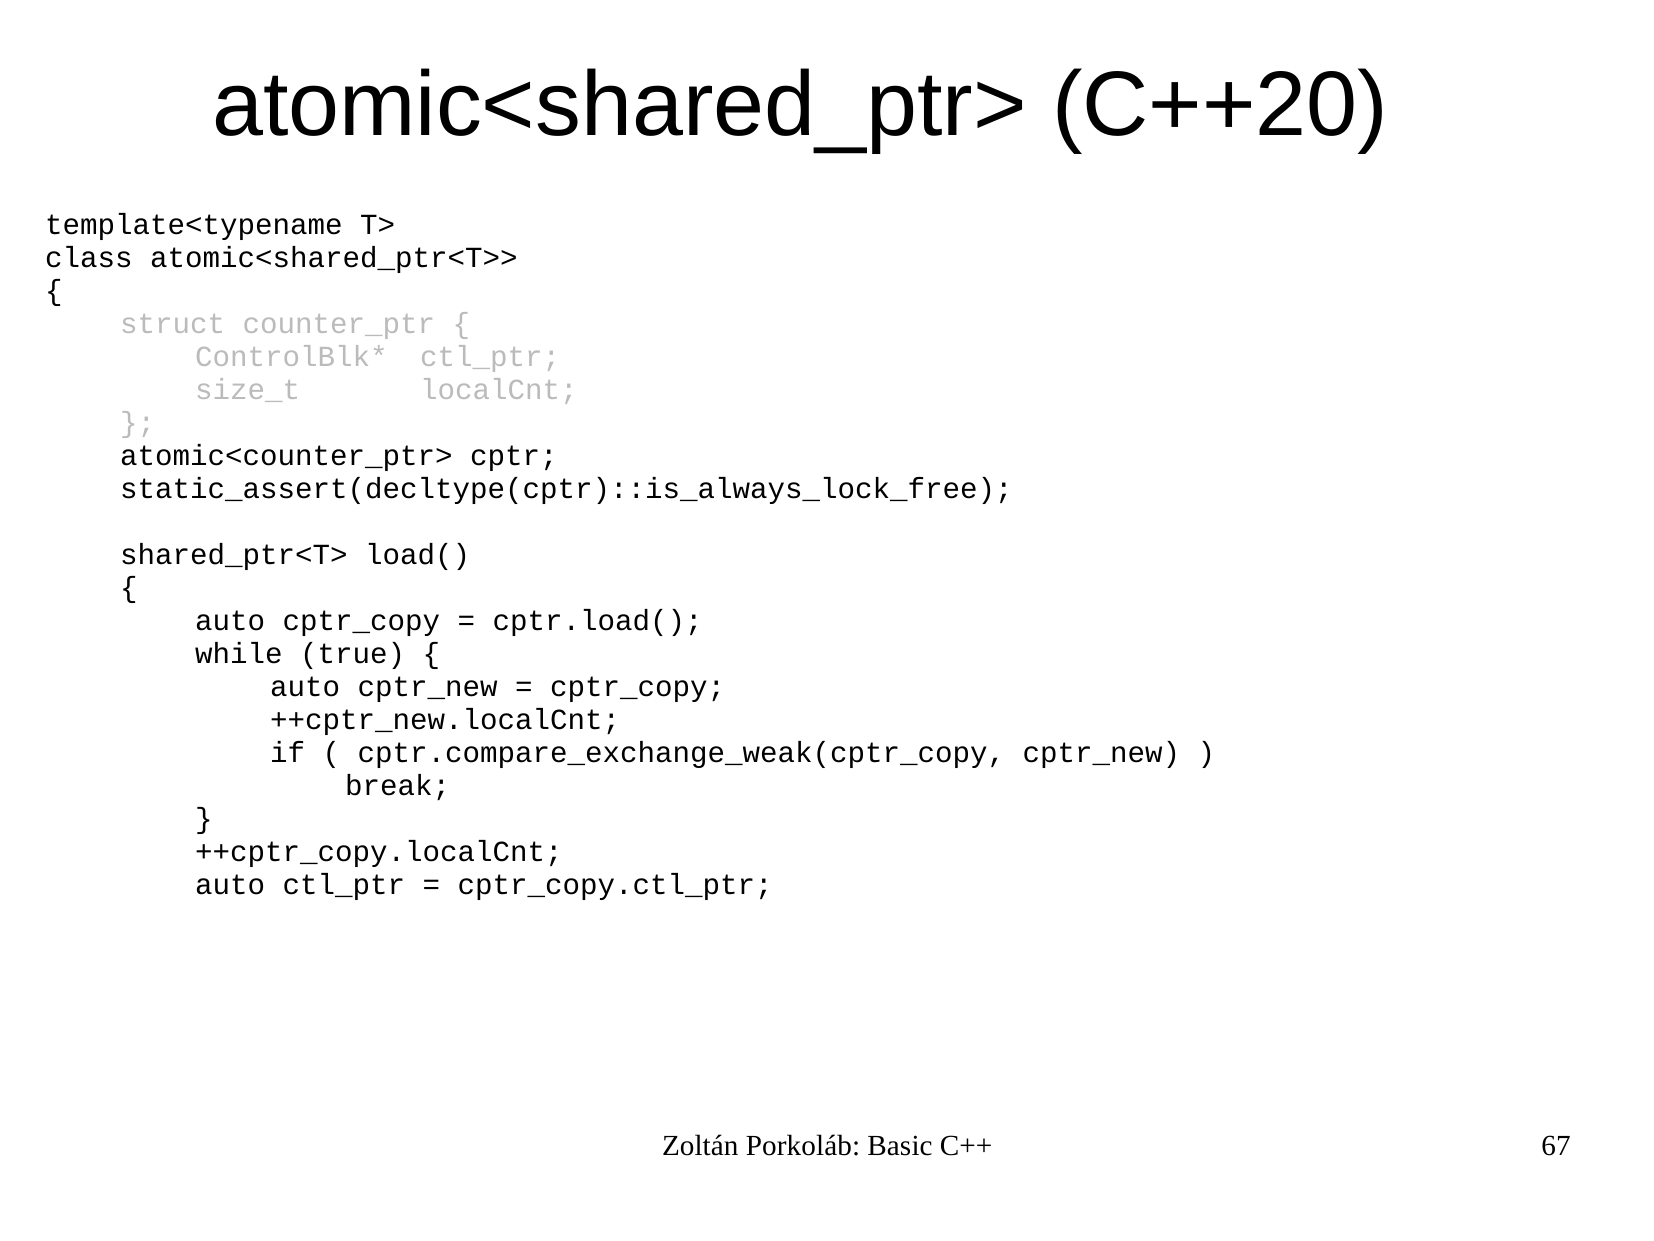

# atomic<shared_ptr> (C++20)
template<typename T>
class atomic<shared_ptr<T>>
{
	struct counter_ptr {
		ControlBlk*	ctl_ptr;
		size_t 		localCnt;
	};
	atomic<counter_ptr> cptr;
	static_assert(decltype(cptr)::is_always_lock_free);
	shared_ptr<T> load()
	{
		auto cptr_copy = cptr.load();
		while (true) {
			auto cptr_new = cptr_copy;
			++cptr_new.localCnt;
			if ( cptr.compare_exchange_weak(cptr_copy, cptr_new) )
				break;
		}
		++cptr_copy.localCnt;
		auto ctl_ptr = cptr_copy.ctl_ptr;
Zoltán Porkoláb: Basic C++
67